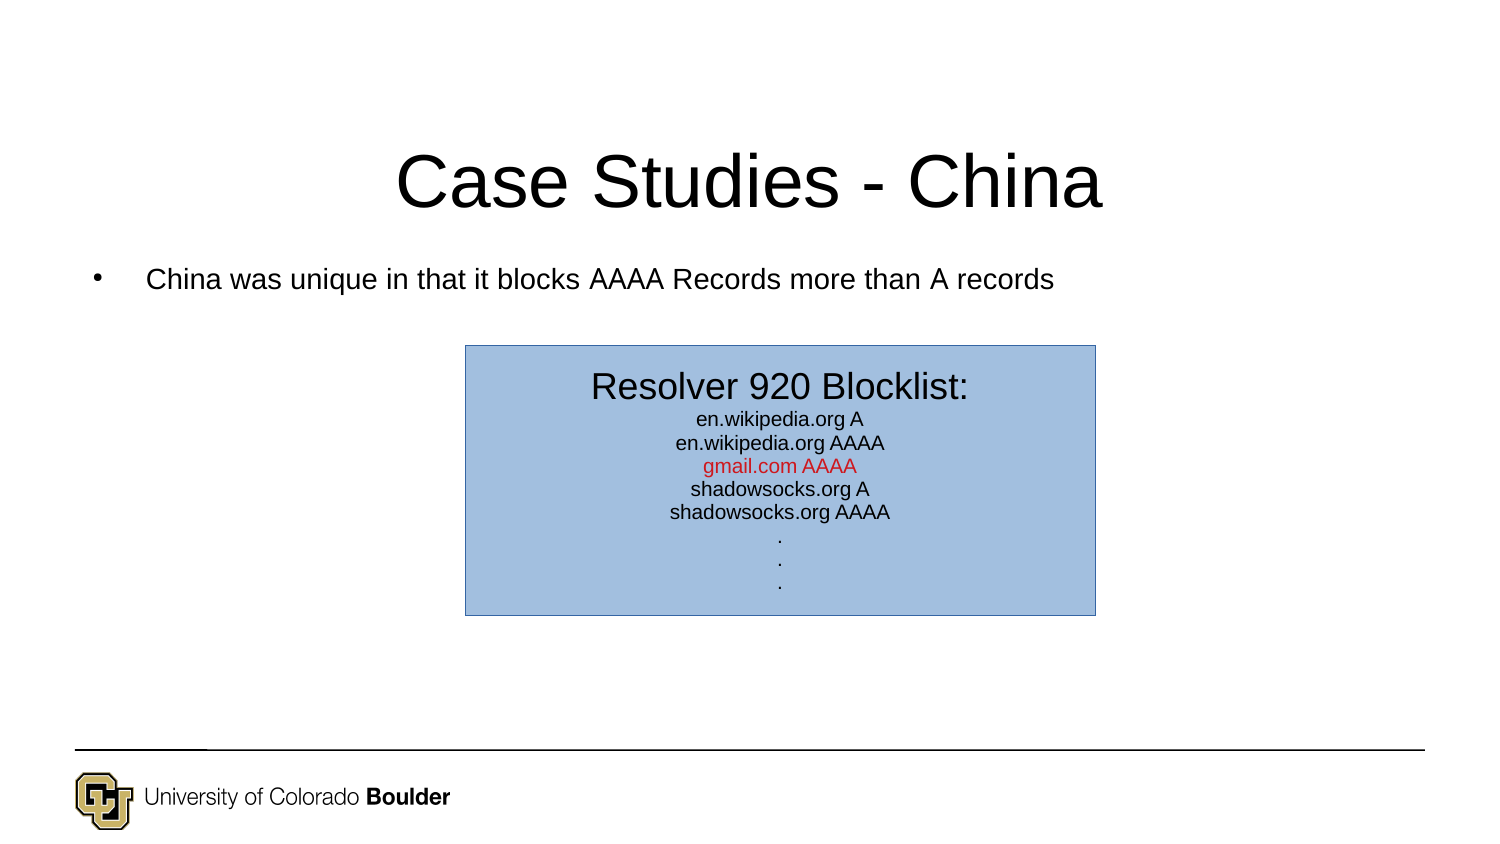

# Case Studies - China
China was unique in that it blocks AAAA Records more than A records
Resolver 920 Blocklist:
en.wikipedia.org A
en.wikipedia.org AAAA
gmail.com AAAA
shadowsocks.org A
shadowsocks.org AAAA
.
.
.